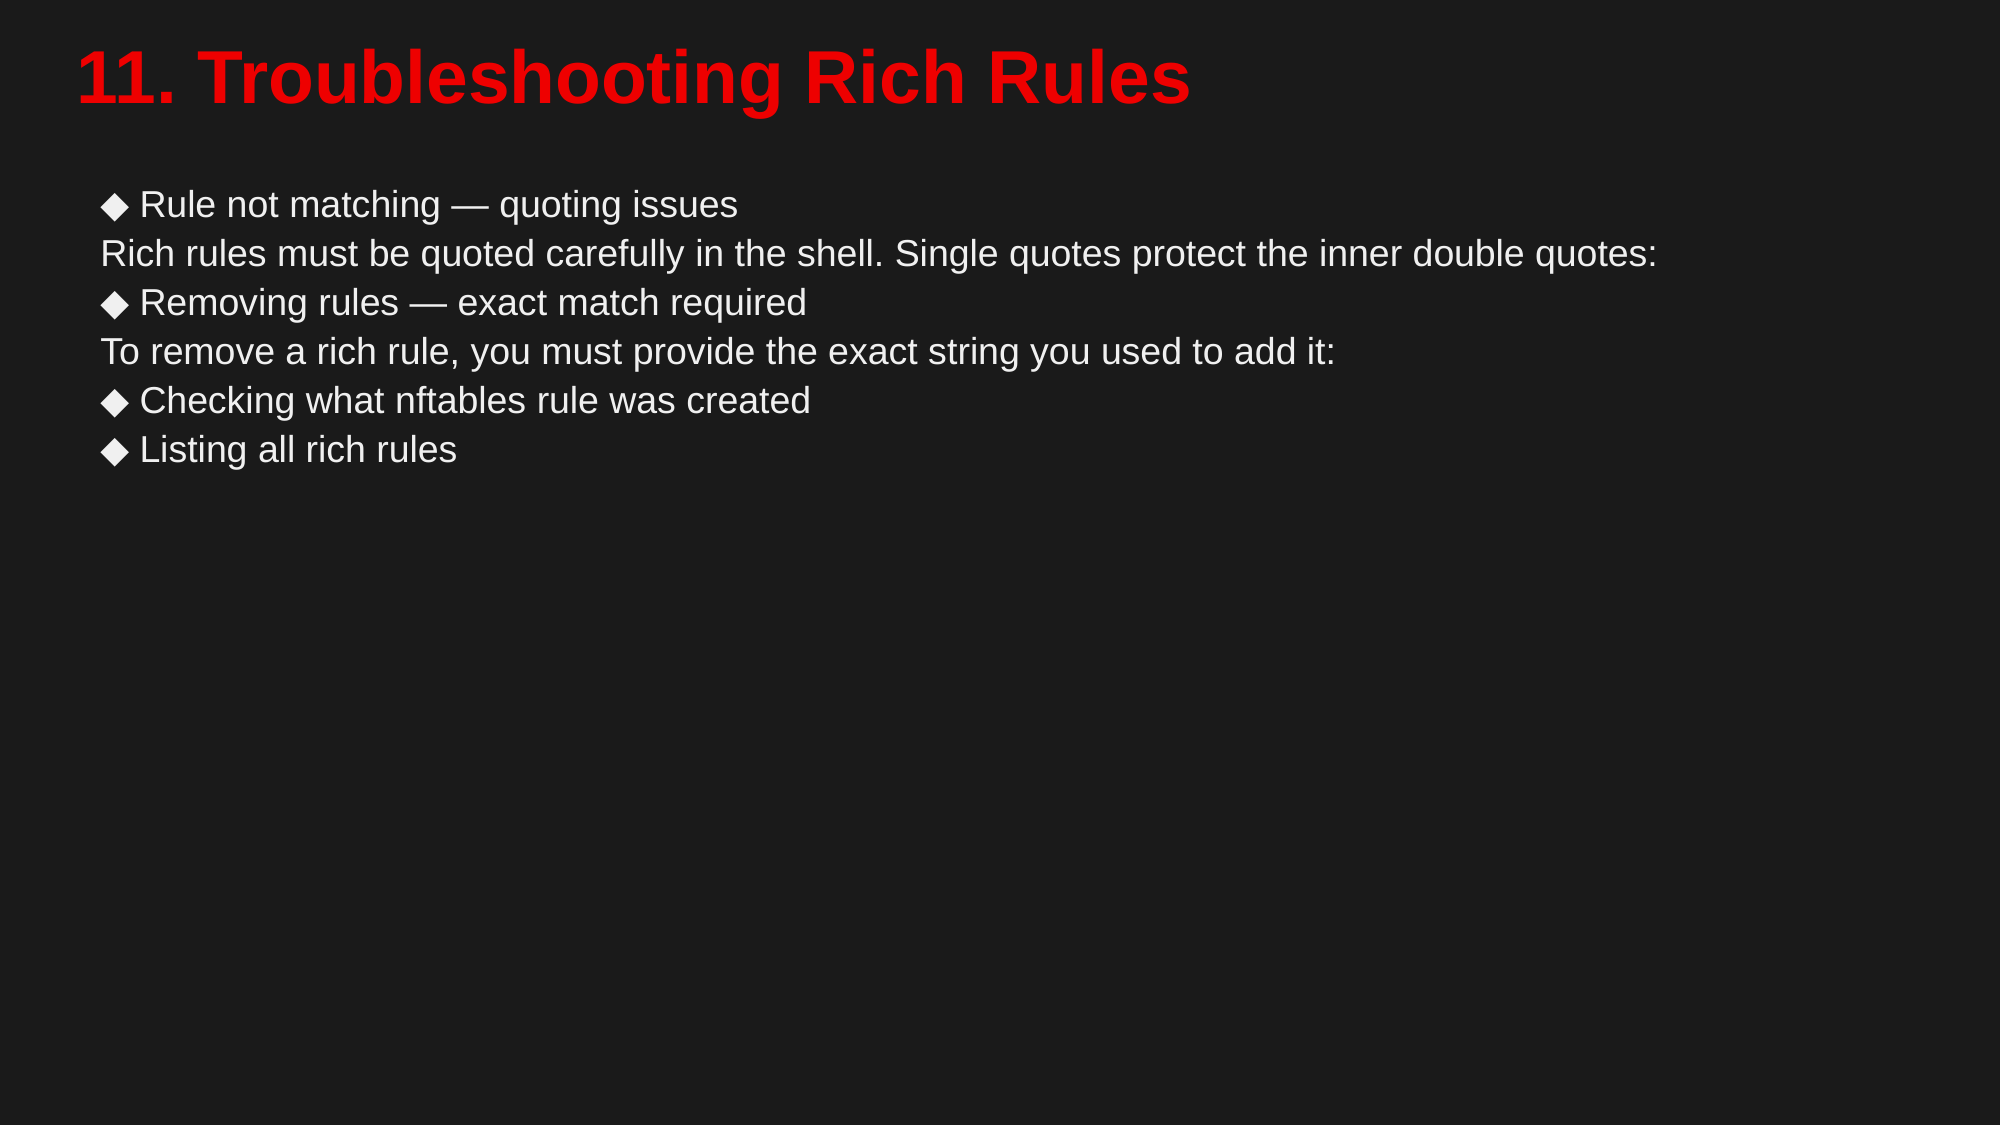

11. Troubleshooting Rich Rules
◆ Rule not matching — quoting issues
Rich rules must be quoted carefully in the shell. Single quotes protect the inner double quotes:
◆ Removing rules — exact match required
To remove a rich rule, you must provide the exact string you used to add it:
◆ Checking what nftables rule was created
◆ Listing all rich rules